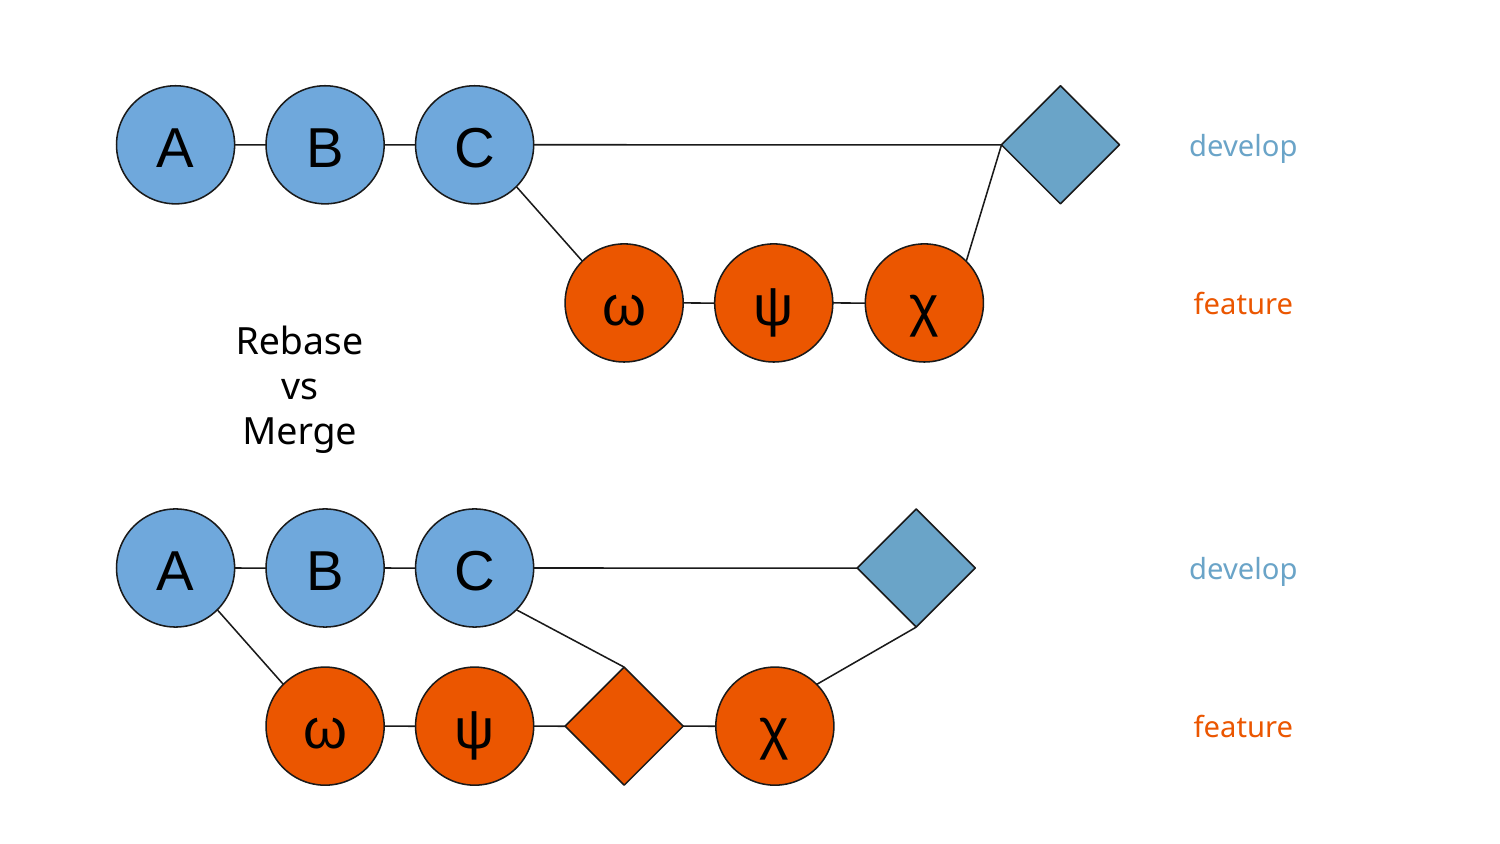

A
B
C
develop
ω
ψ
χ
feature
Rebase
vs
Merge
A
B
C
develop
ω
ψ
χ
feature